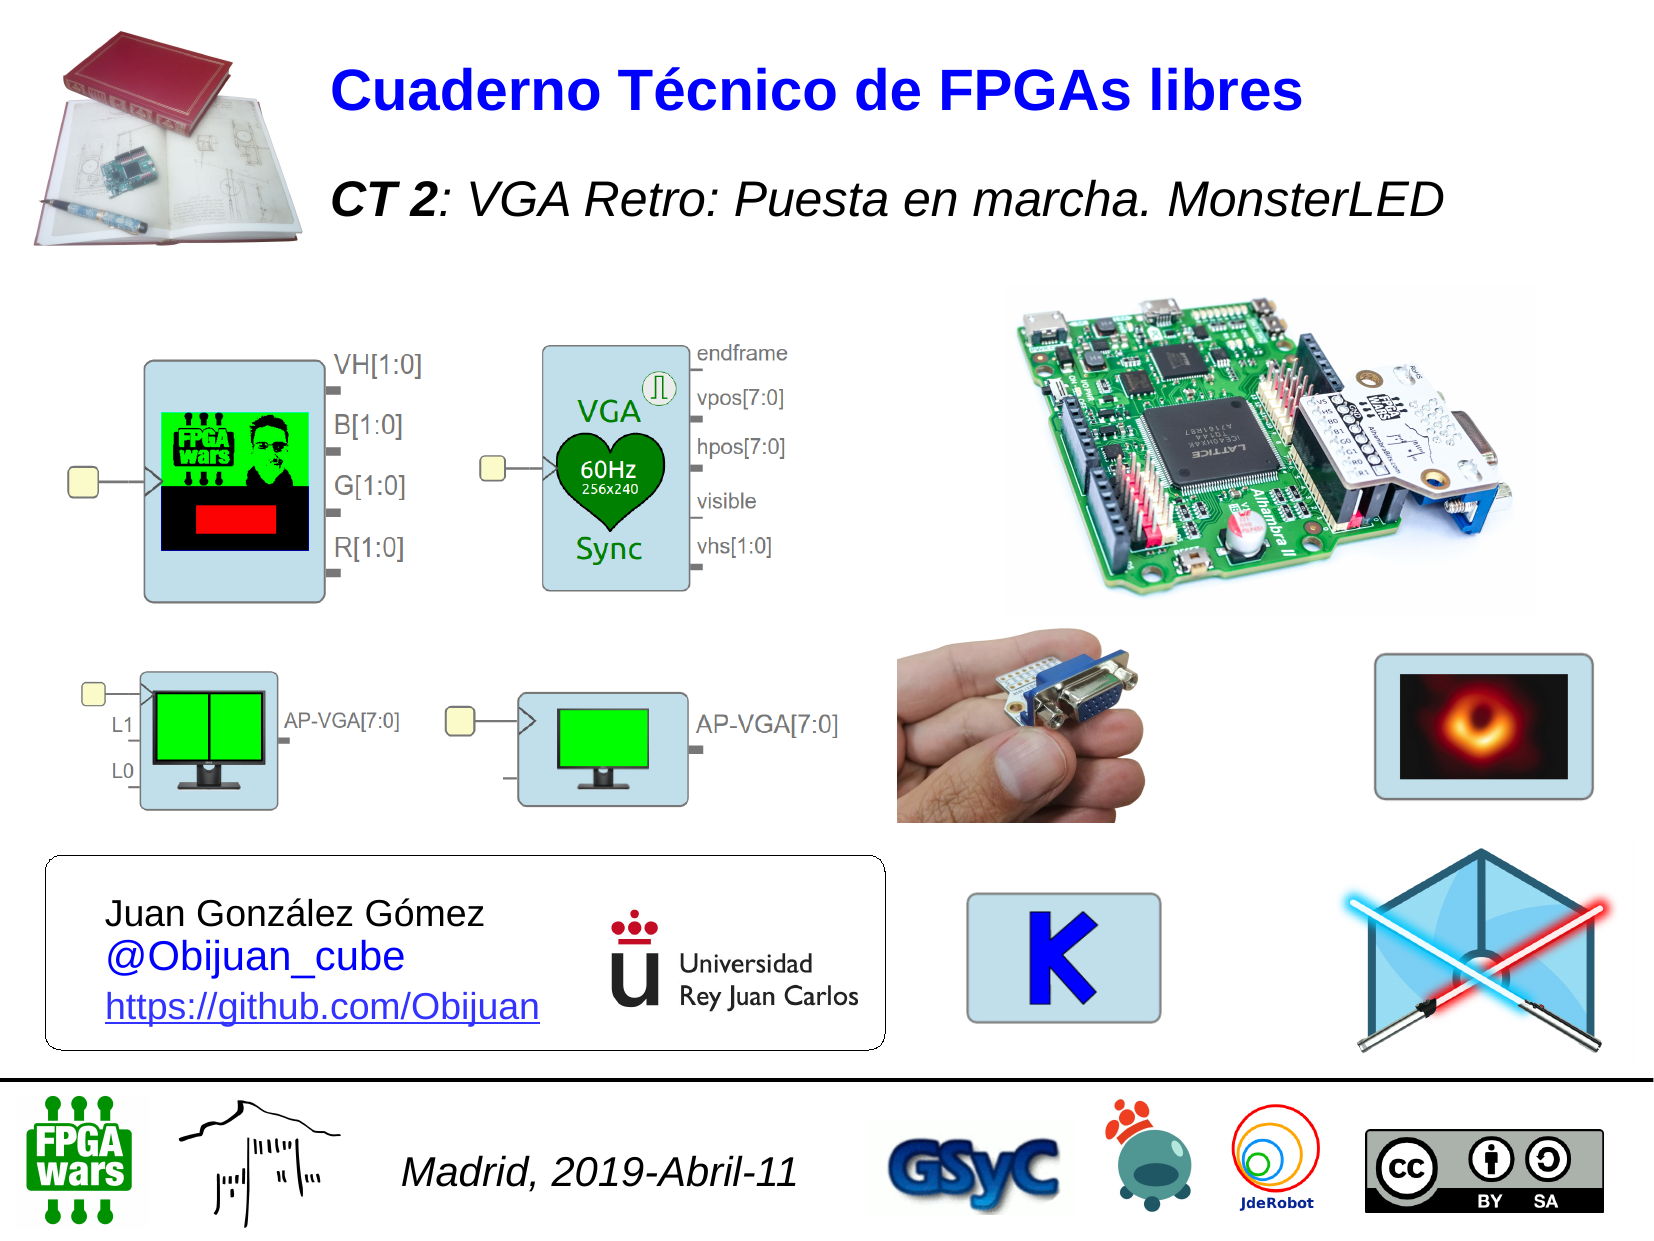

# Cuaderno Técnico de FPGAs libres
CT 2: VGA Retro: Puesta en marcha. MonsterLED
Juan González Gómez
@Obijuan_cube
https://github.com/Obijuan
Madrid, 2019-Abril-11